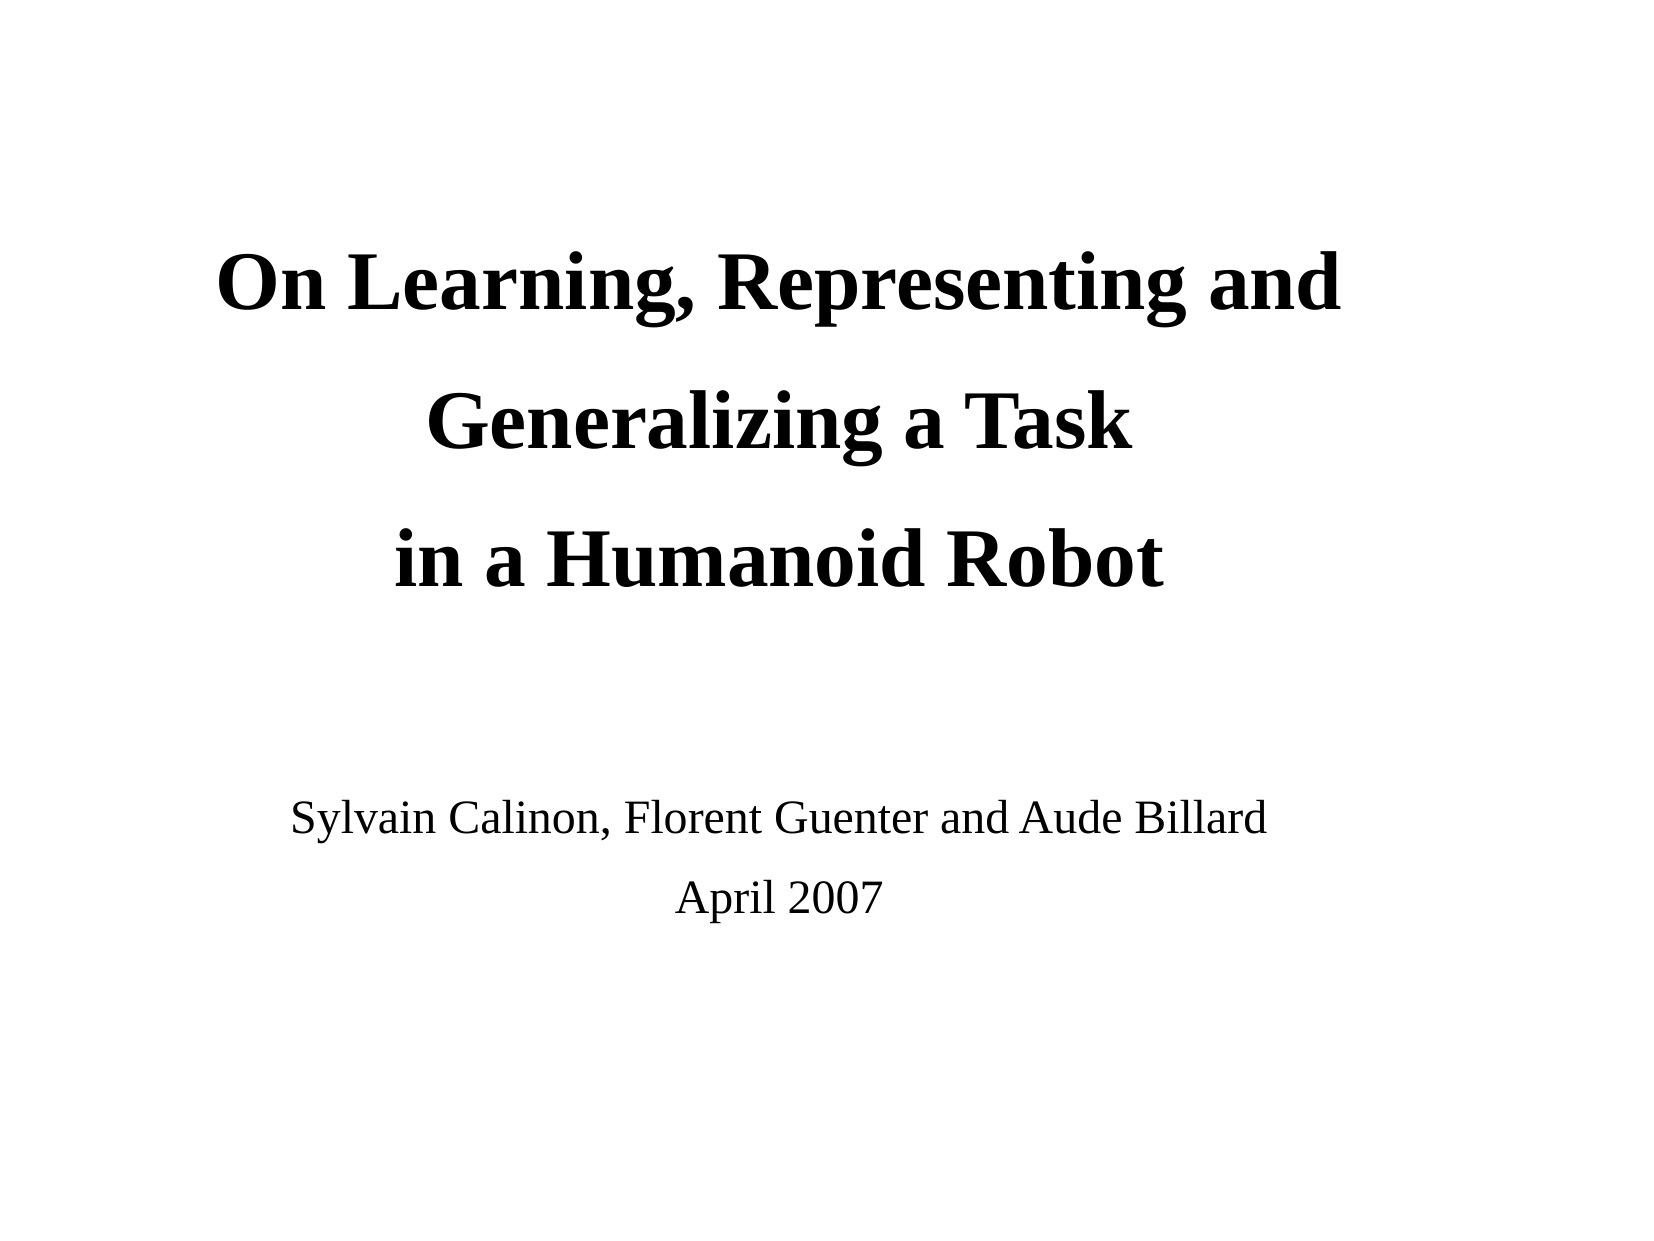

# On Learning, Representing and Generalizing a Task in a Humanoid Robot Sylvain Calinon, Florent Guenter and Aude Billard April 2007